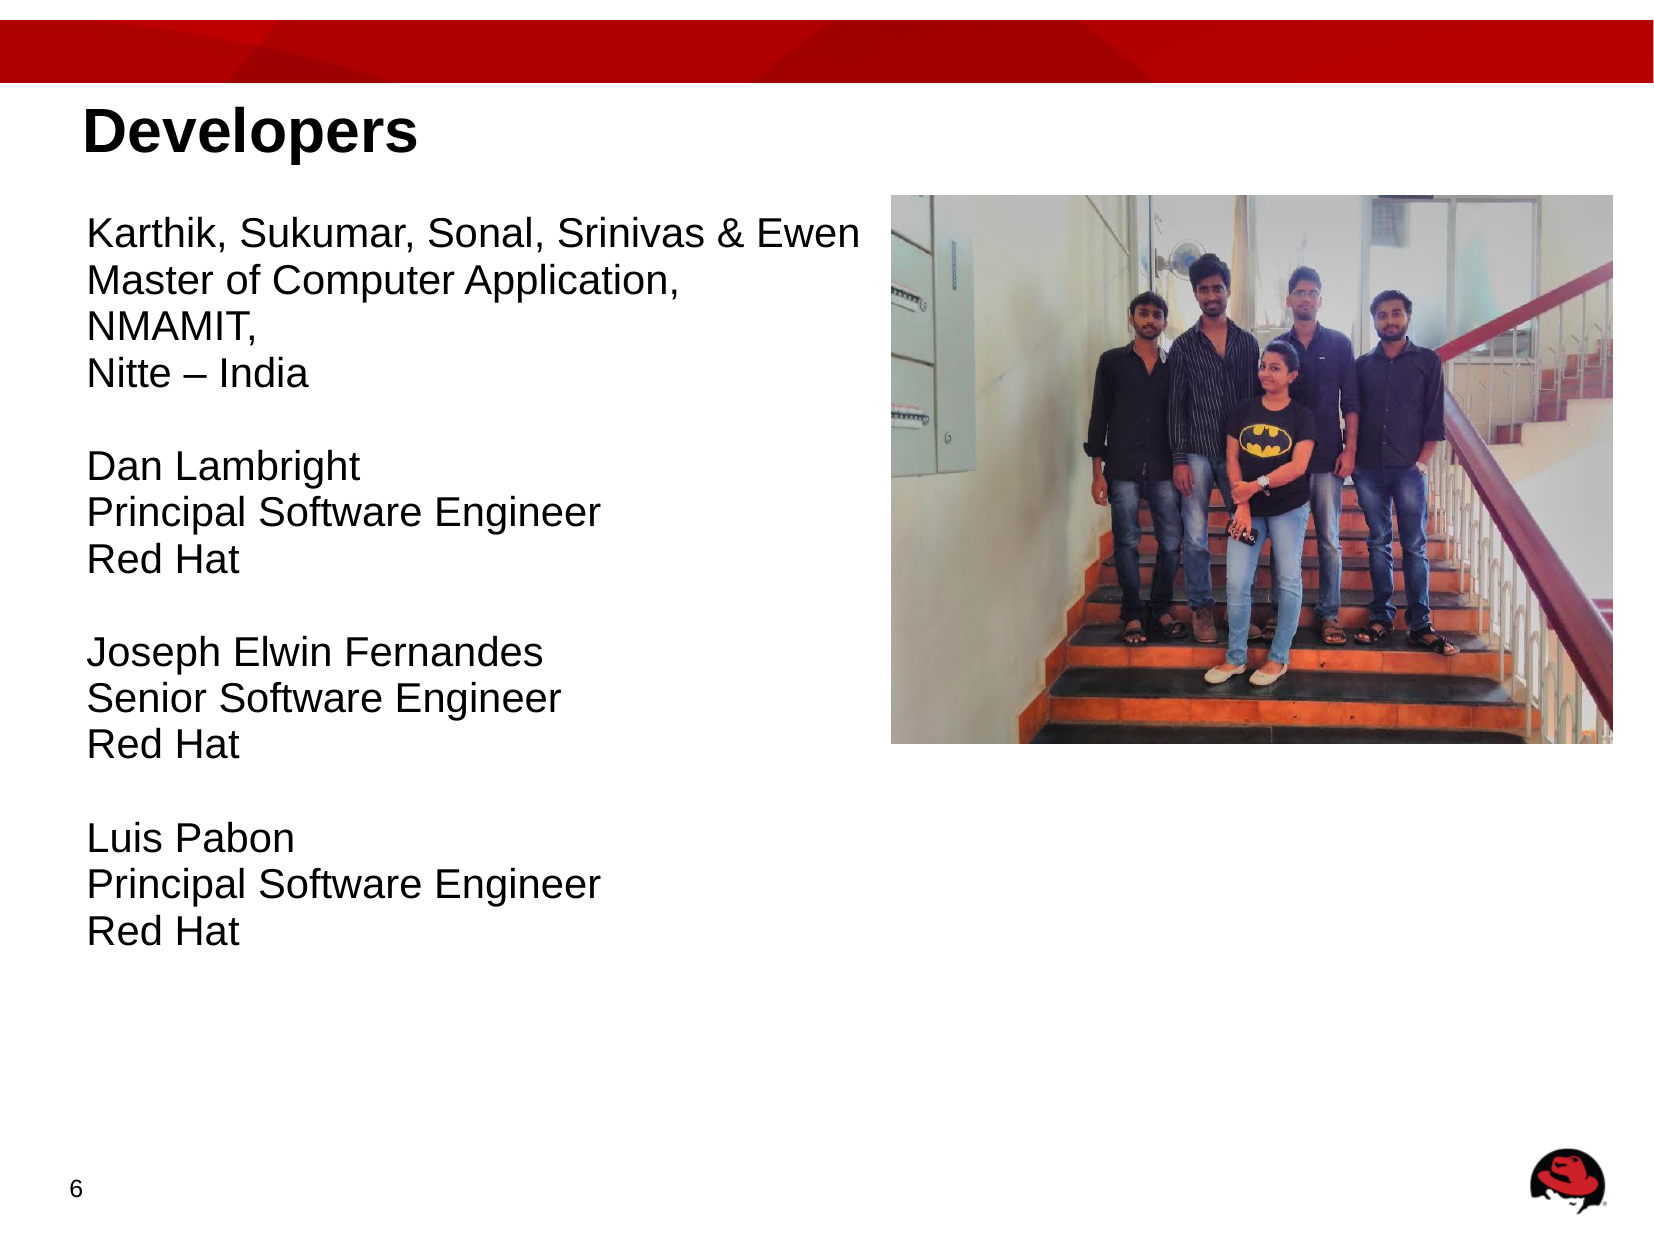

# Developers
Karthik, Sukumar, Sonal, Srinivas & Ewen
Master of Computer Application,
NMAMIT,
Nitte – India
Dan Lambright
Principal Software Engineer
Red Hat
Joseph Elwin Fernandes
Senior Software Engineer
Red Hat
Luis Pabon
Principal Software Engineer
Red Hat